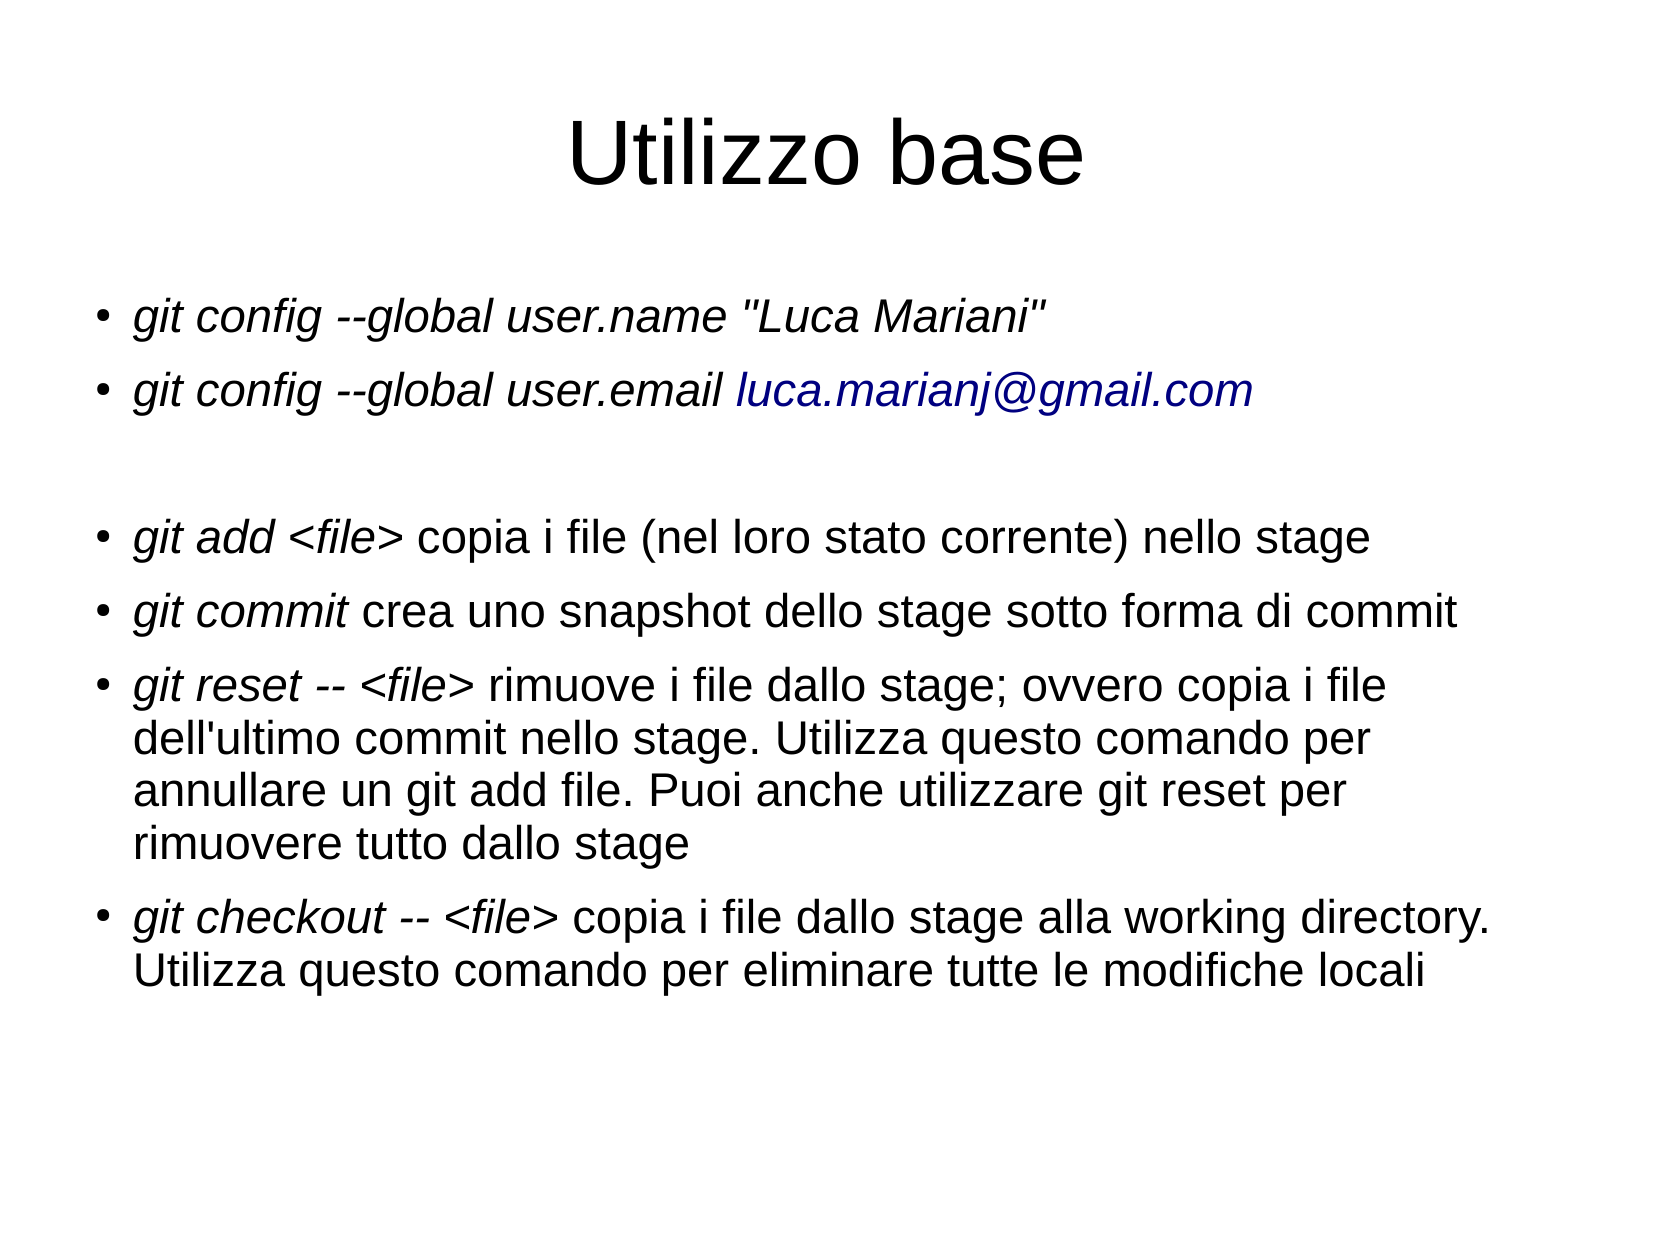

# Utilizzo base
git config --global user.name "Luca Mariani"
git config --global user.email luca.marianj@gmail.com
git add <file> copia i file (nel loro stato corrente) nello stage
git commit crea uno snapshot dello stage sotto forma di commit
git reset -- <file> rimuove i file dallo stage; ovvero copia i file dell'ultimo commit nello stage. Utilizza questo comando per annullare un git add file. Puoi anche utilizzare git reset per rimuovere tutto dallo stage
git checkout -- <file> copia i file dallo stage alla working directory. Utilizza questo comando per eliminare tutte le modifiche locali